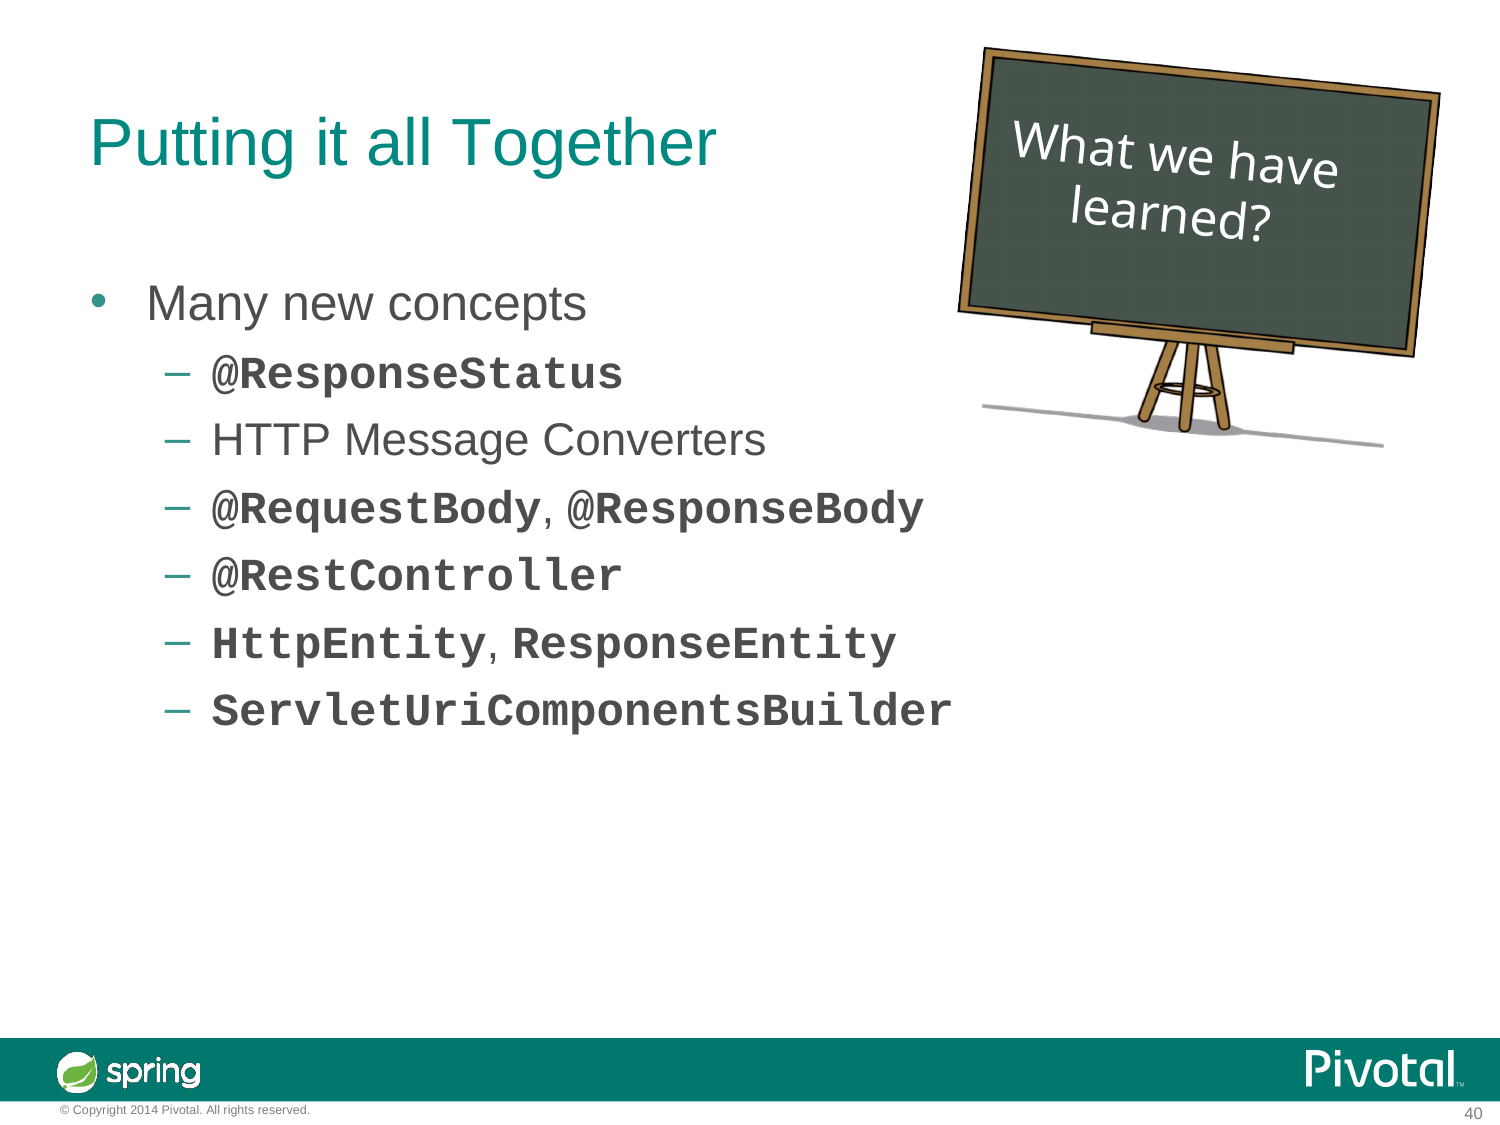

# Putting it all Together
What we have
learned?
Many new concepts
@ResponseStatus
HTTP Message Converters
@RequestBody, @ResponseBody
@RestController
HttpEntity, ResponseEntity
ServletUriComponentsBuilder